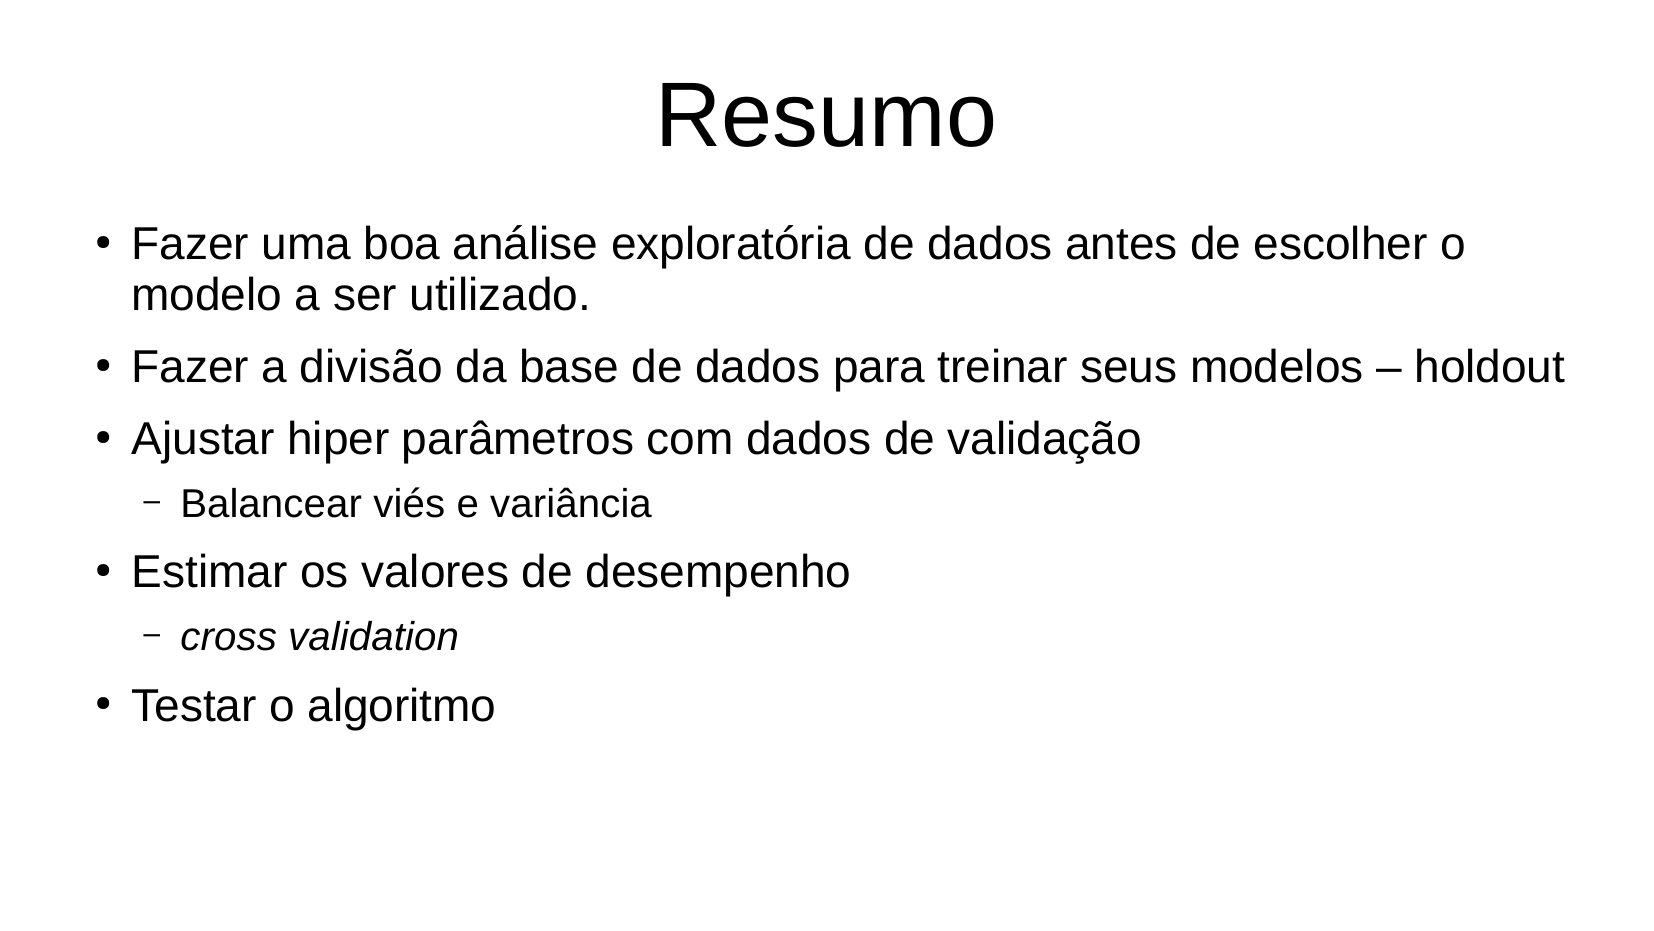

# Resumo
Fazer uma boa análise exploratória de dados antes de escolher o modelo a ser utilizado.
Fazer a divisão da base de dados para treinar seus modelos – holdout
Ajustar hiper parâmetros com dados de validação
Balancear viés e variância
Estimar os valores de desempenho
cross validation
Testar o algoritmo